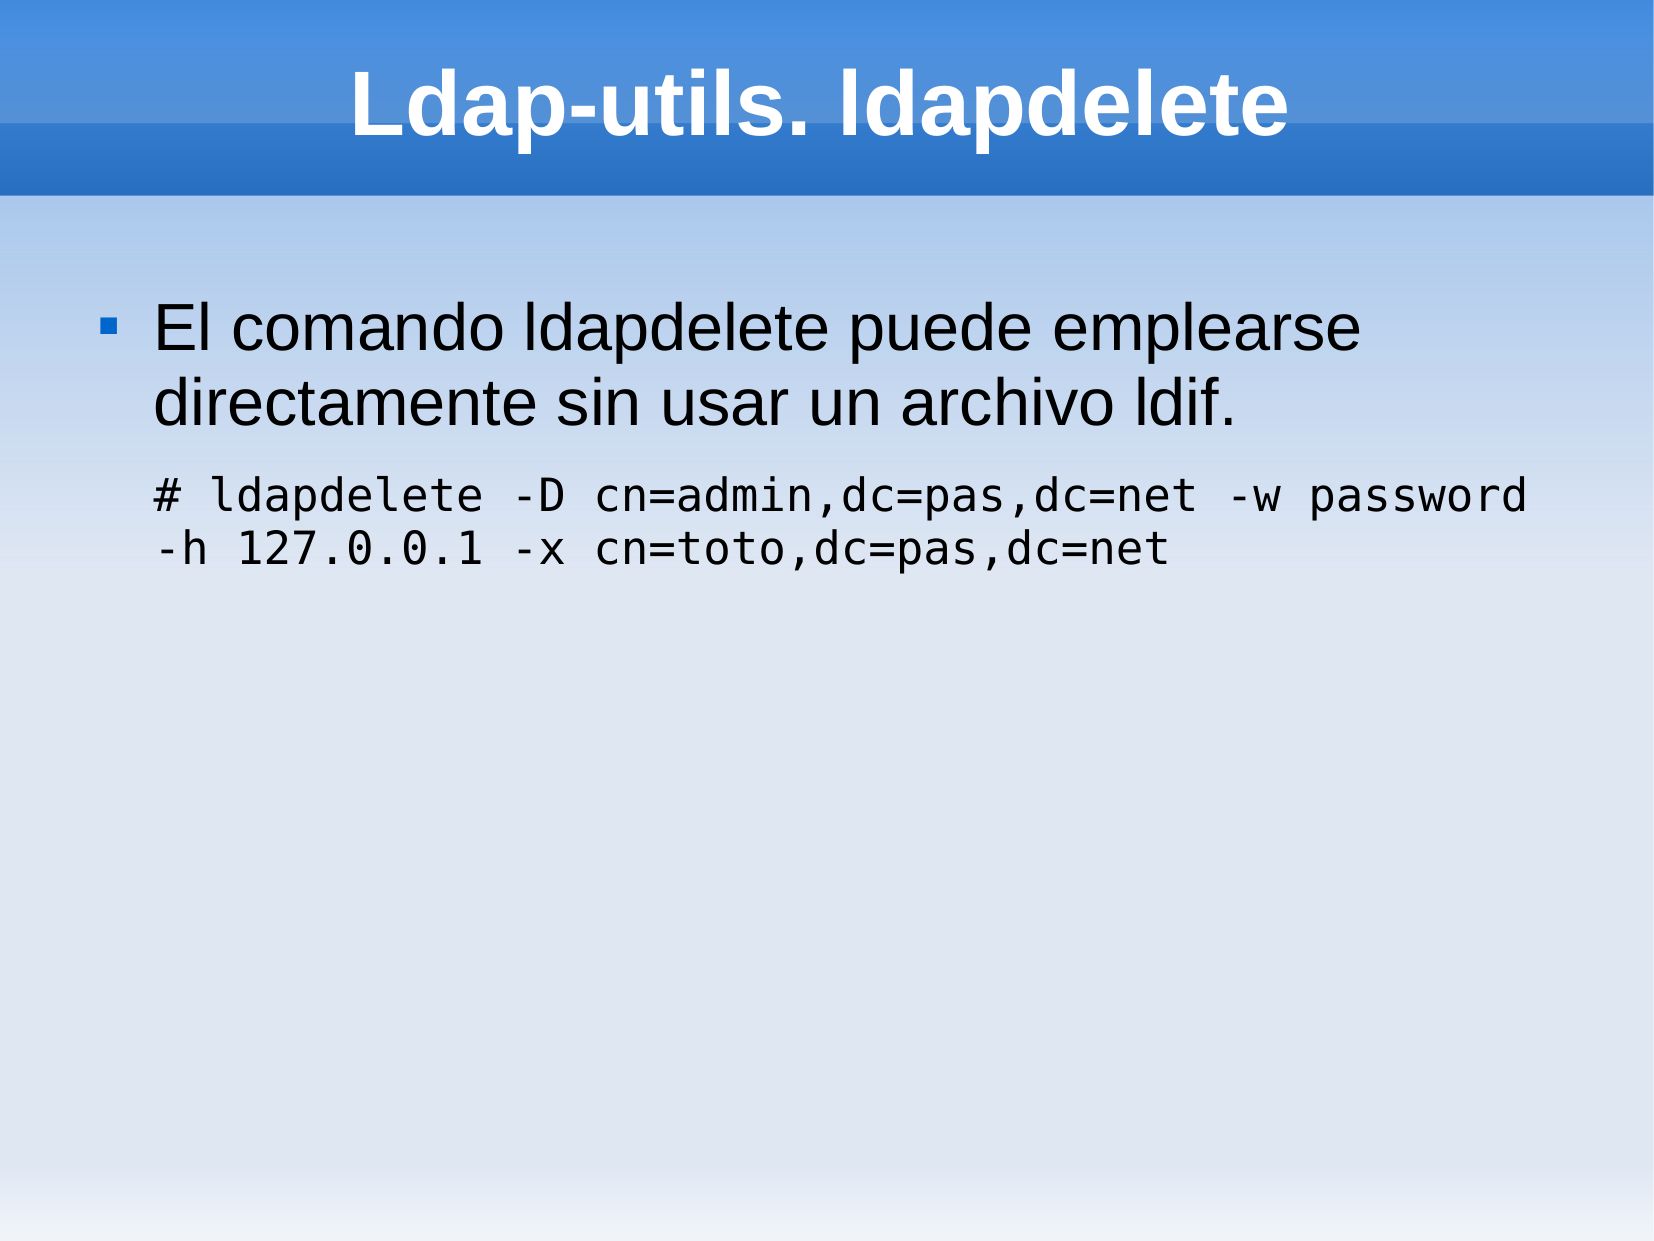

# Ldap-utils. ldapdelete
El comando ldapdelete puede emplearse directamente sin usar un archivo ldif.
# ldapdelete -D cn=admin,dc=pas,dc=net -w password -h 127.0.0.1 -x cn=toto,dc=pas,dc=net